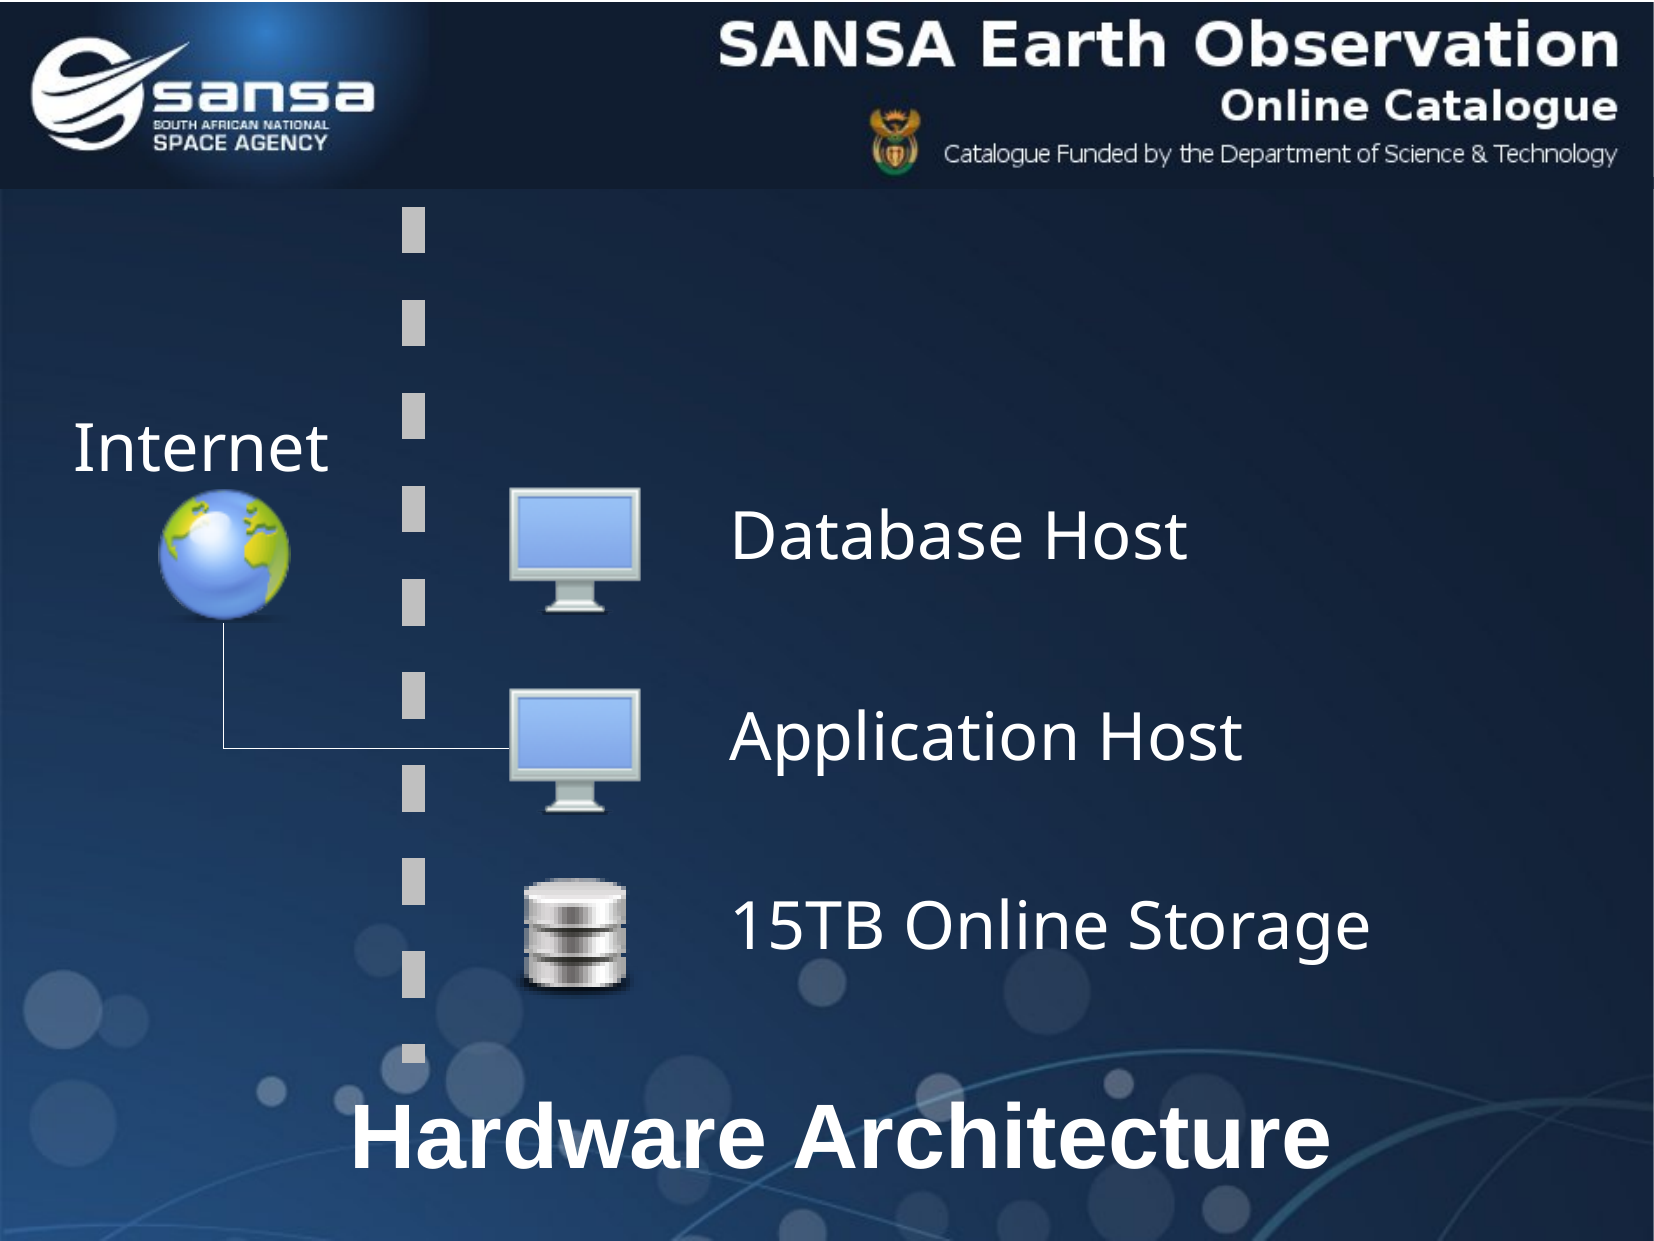

Internet
Database Host
Application Host
15TB Online Storage
# Hardware Architecture